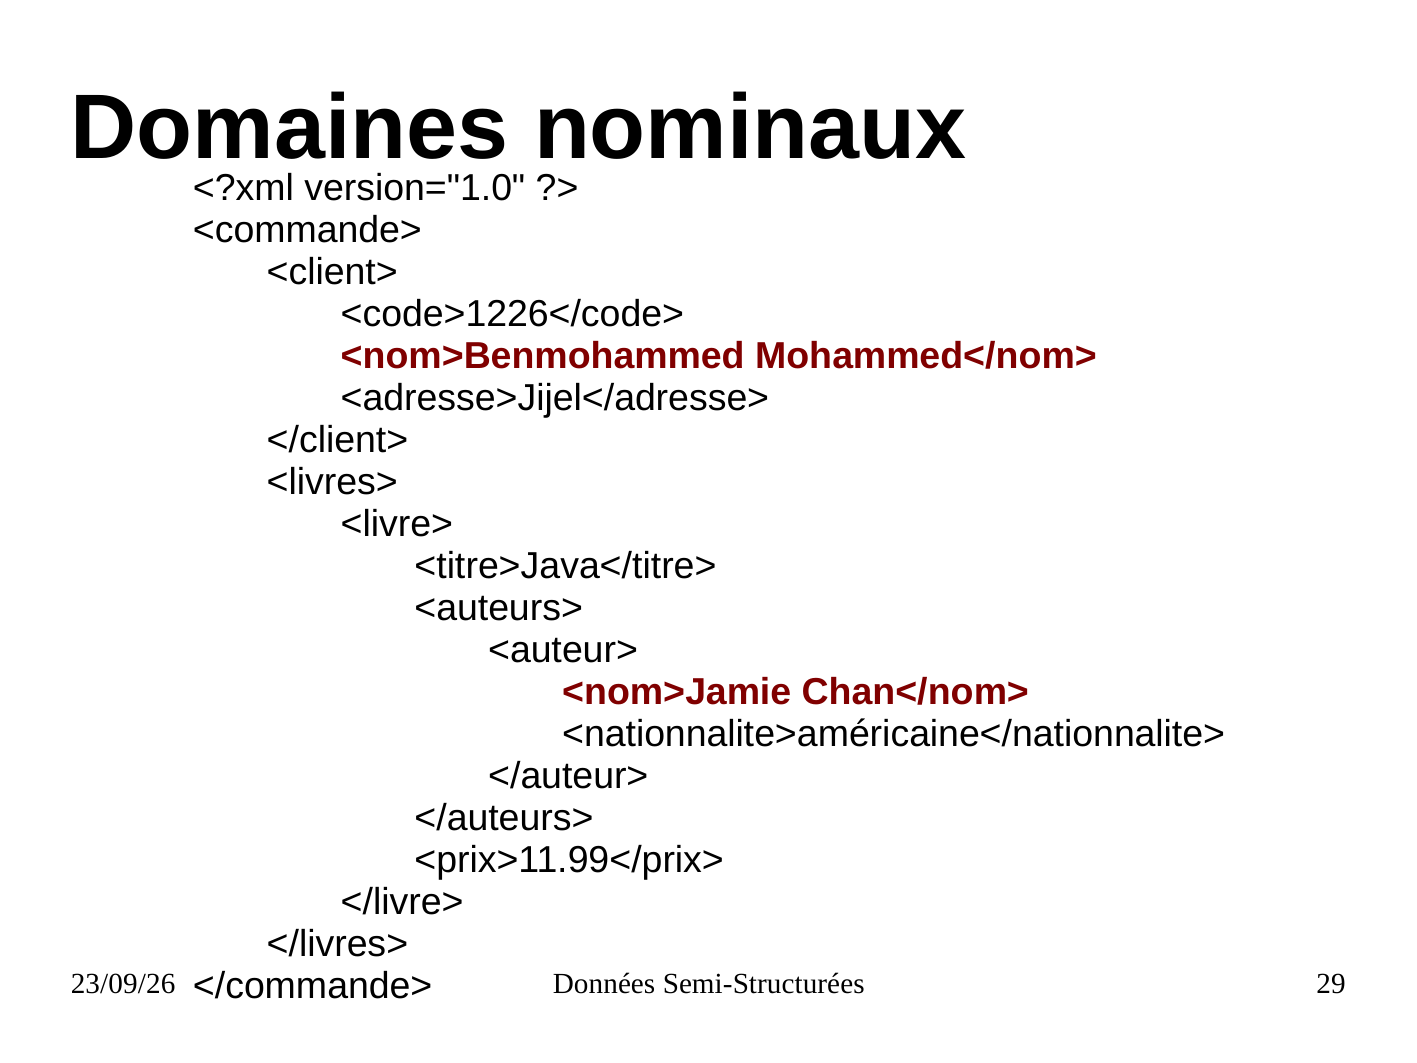

# Domaines nominaux
<?xml version="1.0" ?>
<commande>
	<client>
		<code>1226</code>
		<nom>Benmohammed Mohammed</nom>
		<adresse>Jijel</adresse>
	</client>
	<livres>
		<livre>
			<titre>Java</titre>
			<auteurs>
				<auteur>
					<nom>Jamie Chan</nom>
					<nationnalite>américaine</nationnalite>
				</auteur>
			</auteurs>
			<prix>11.99</prix>
		</livre>
	</livres>
</commande>
Données Semi-Structurées
29